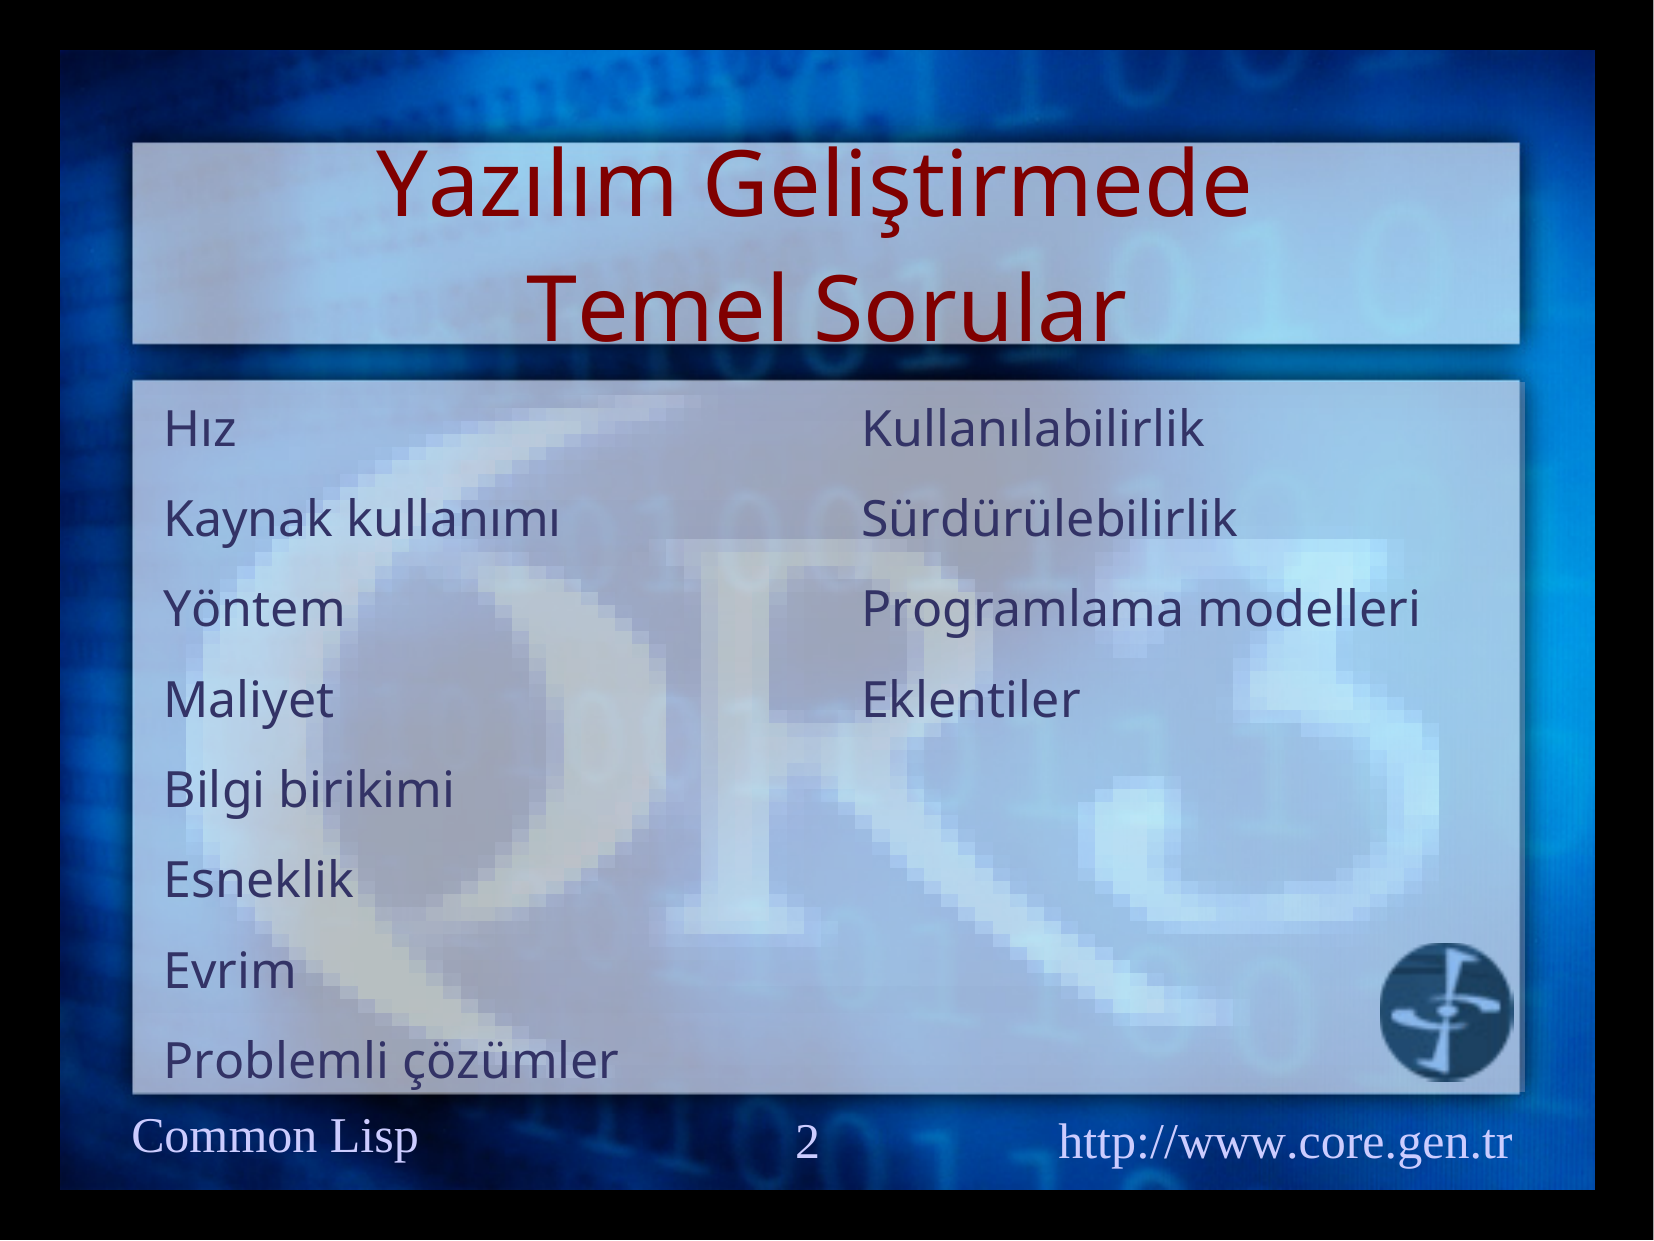

# Yazılım Geliştirmede Temel Sorular
Hız
Kaynak kullanımı
Yöntem
Maliyet
Bilgi birikimi
Esneklik
Evrim
Problemli çözümler
Kullanılabilirlik
Sürdürülebilirlik
Programlama modelleri
Eklentiler